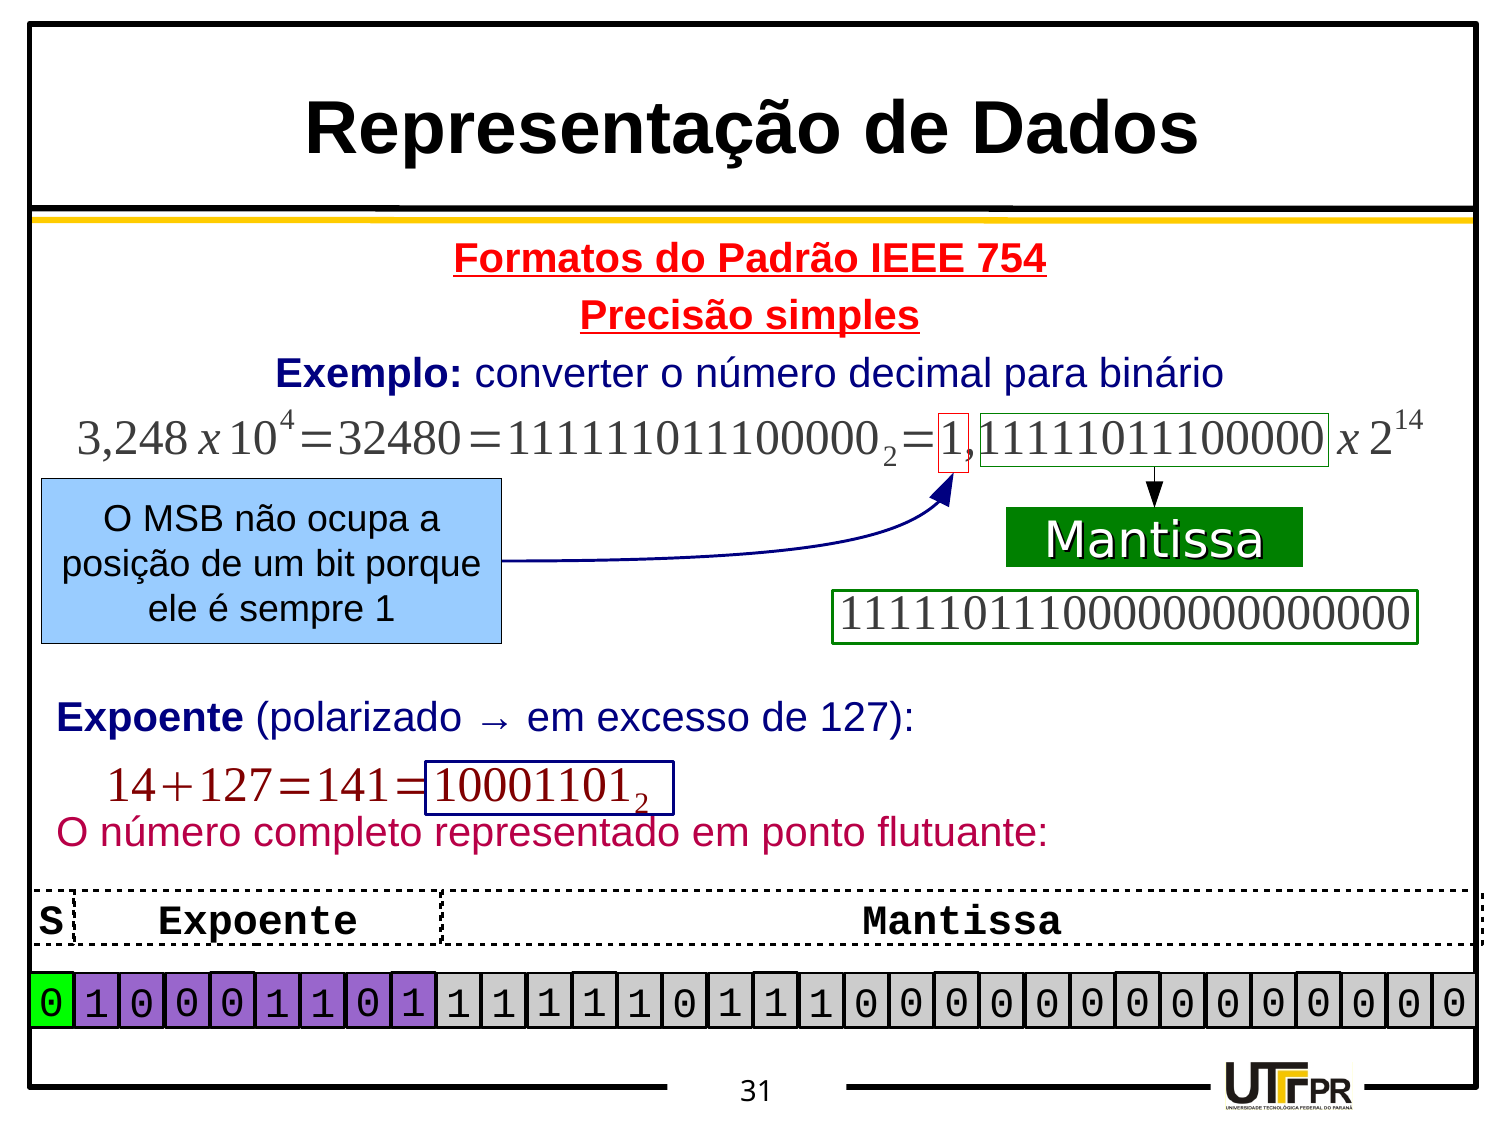

Representação de Dados
# Formatos do Padrão IEEE 754
Precisão simples
Exemplo: converter o número decimal para binário
Expoente (polarizado → em excesso de 127):
O número completo representado em ponto flutuante:
O MSB não ocupa a posição de um bit porque ele é sempre 1
Mantissa
Expoente
Mantissa
S
0
1
0
0
1
1
1
1
1
1
1
0
1
1
0
0
0
0
0
0
0
0
0
0
0
0
1
1
0
0
0
0